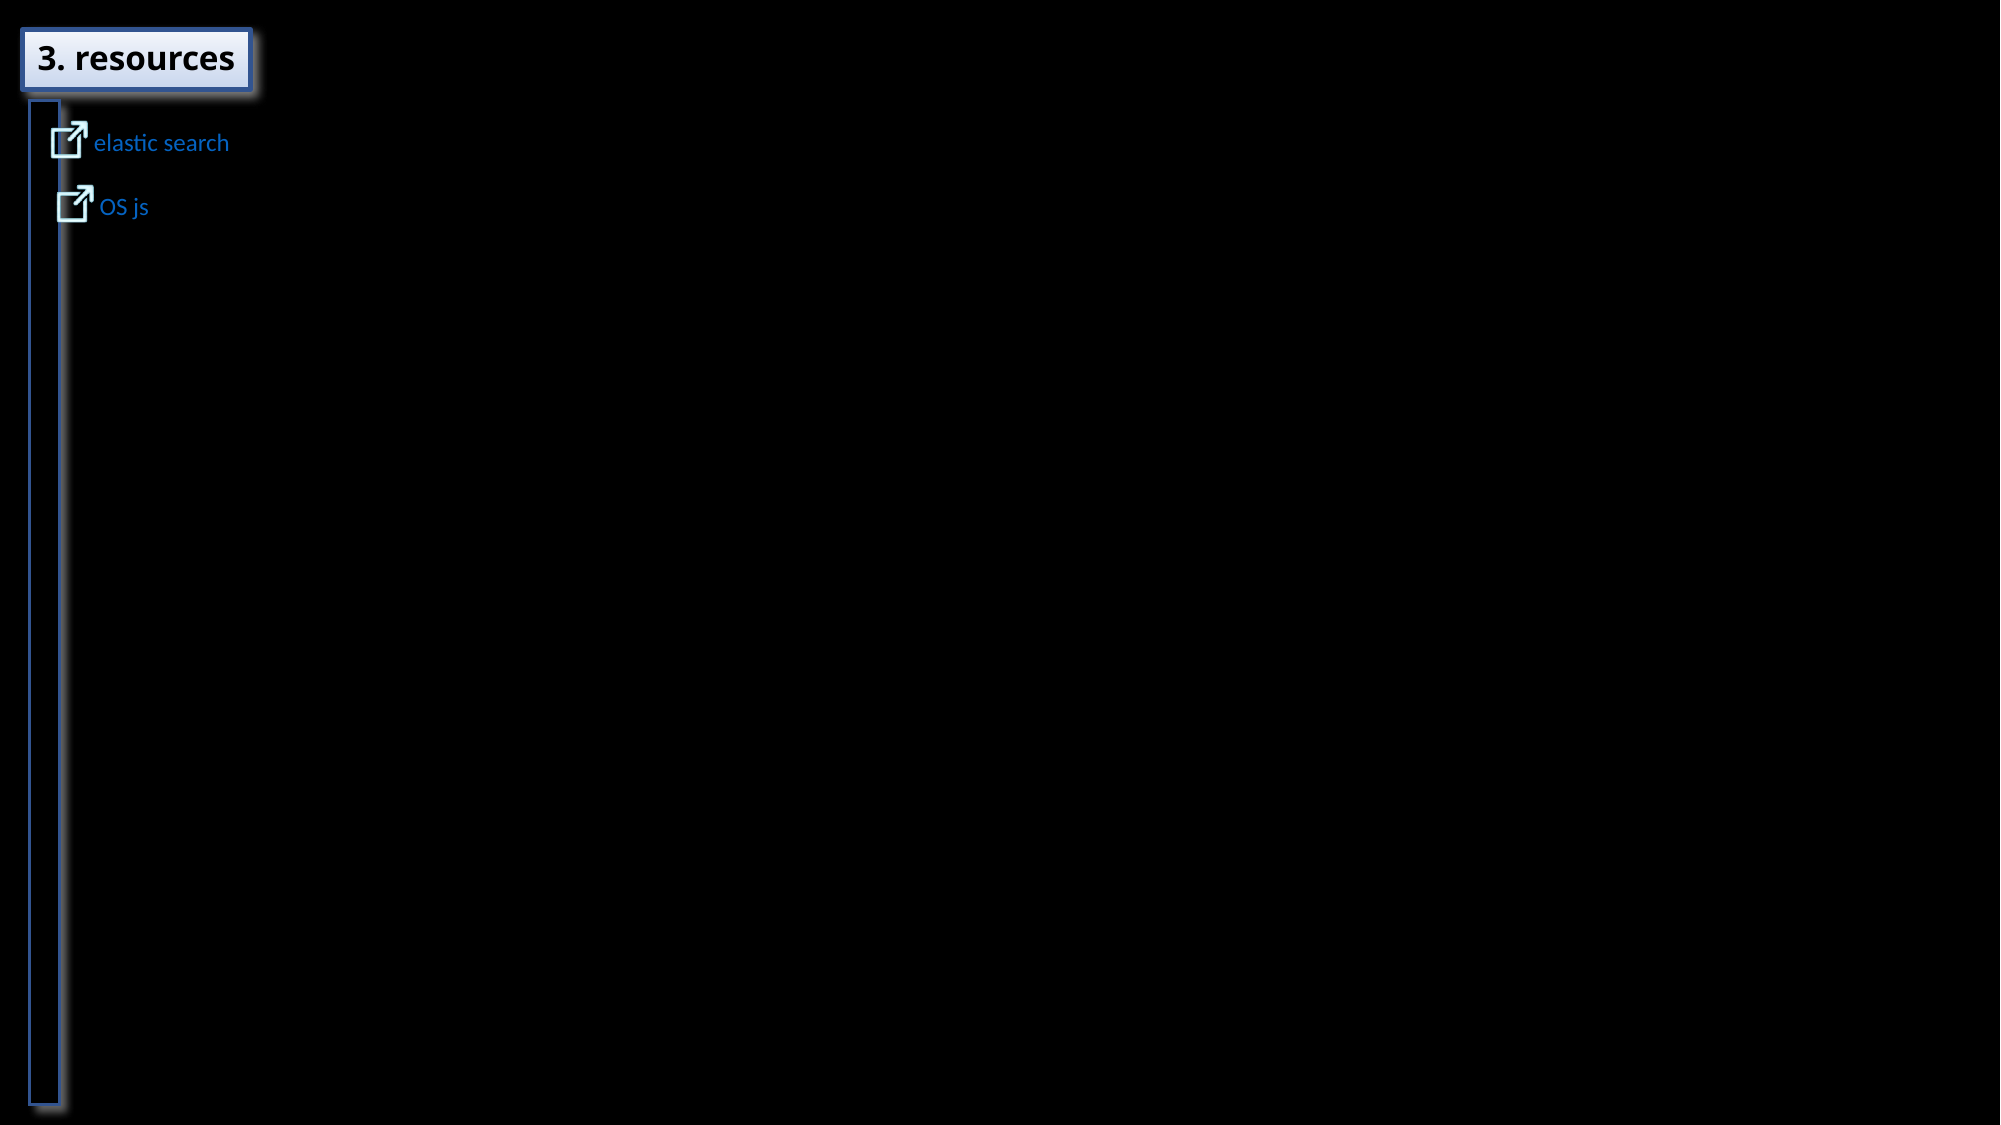

# 3. resources
elastic search
OS js